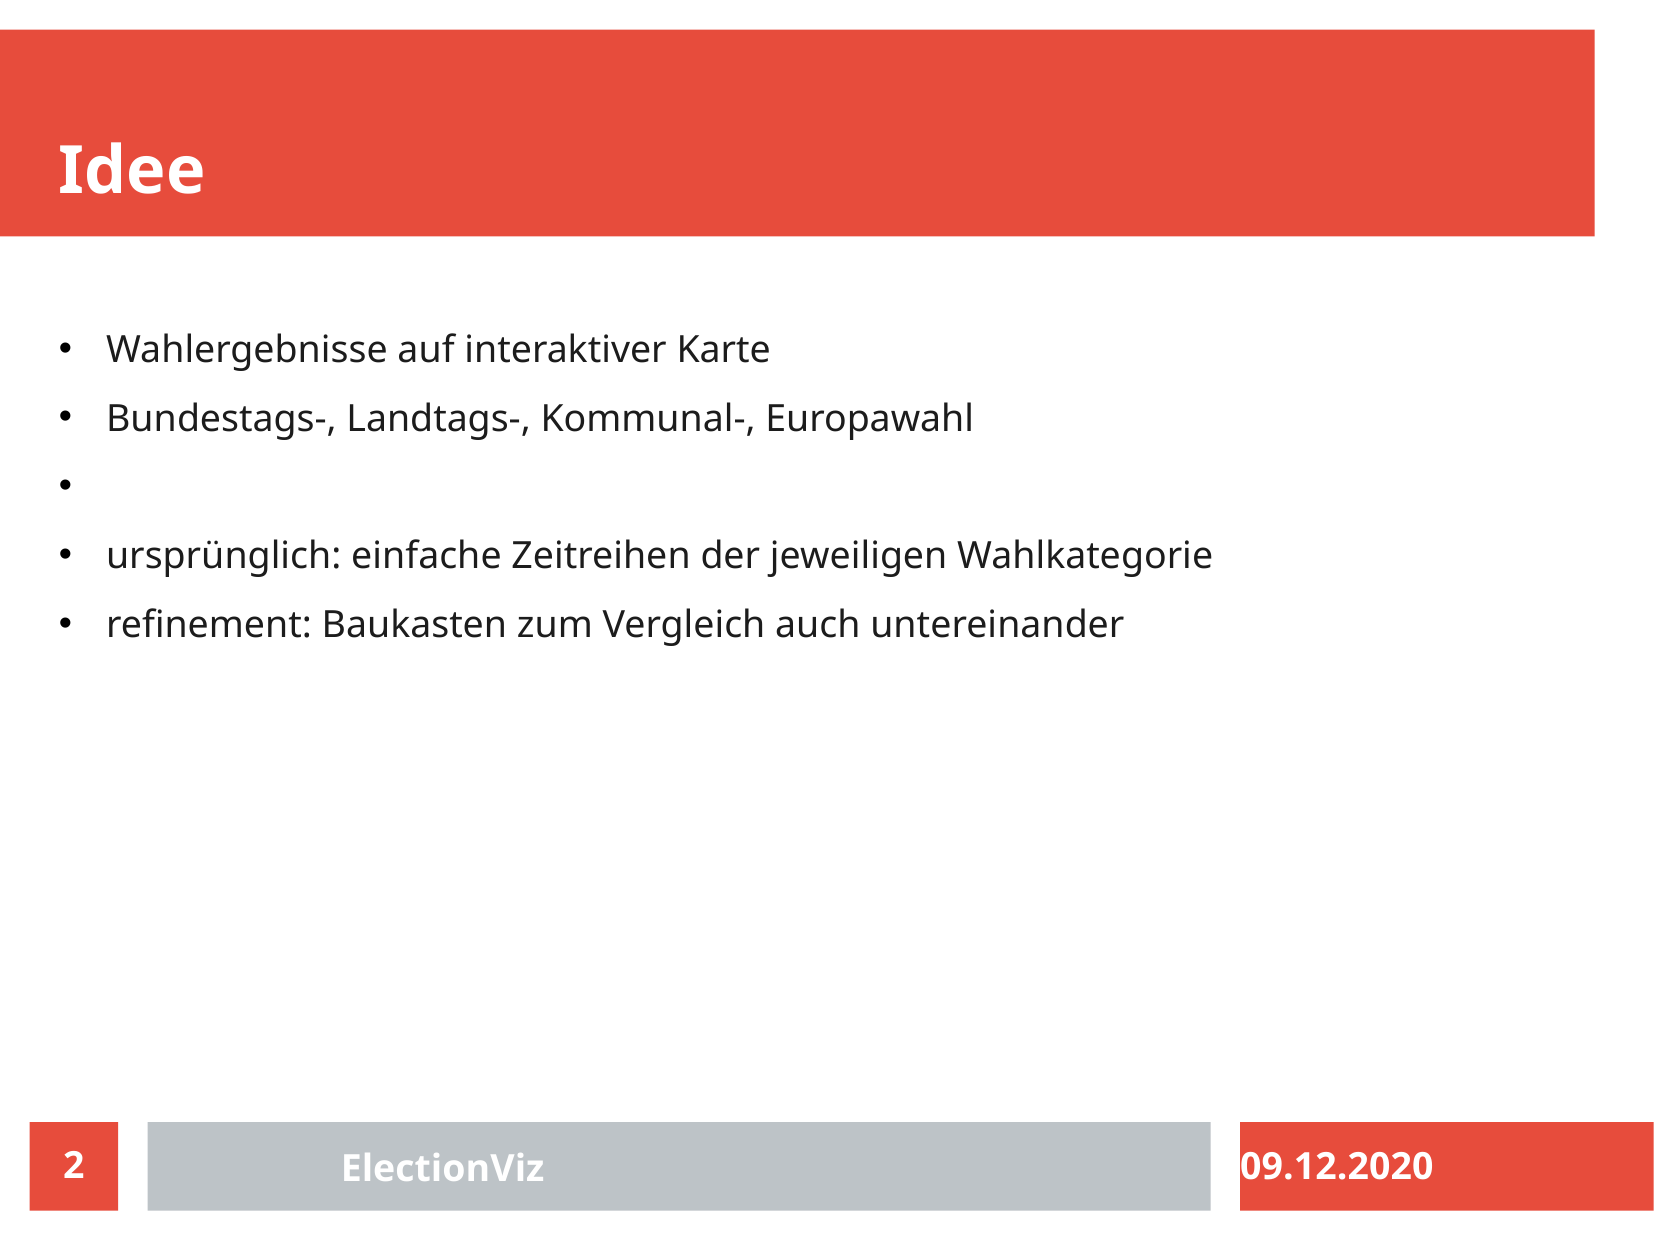

# Idee
Wahlergebnisse auf interaktiver Karte
Bundestags-, Landtags-, Kommunal-, Europawahl
ursprünglich: einfache Zeitreihen der jeweiligen Wahlkategorie
refinement: Baukasten zum Vergleich auch untereinander
ElectionViz
09.12.2020